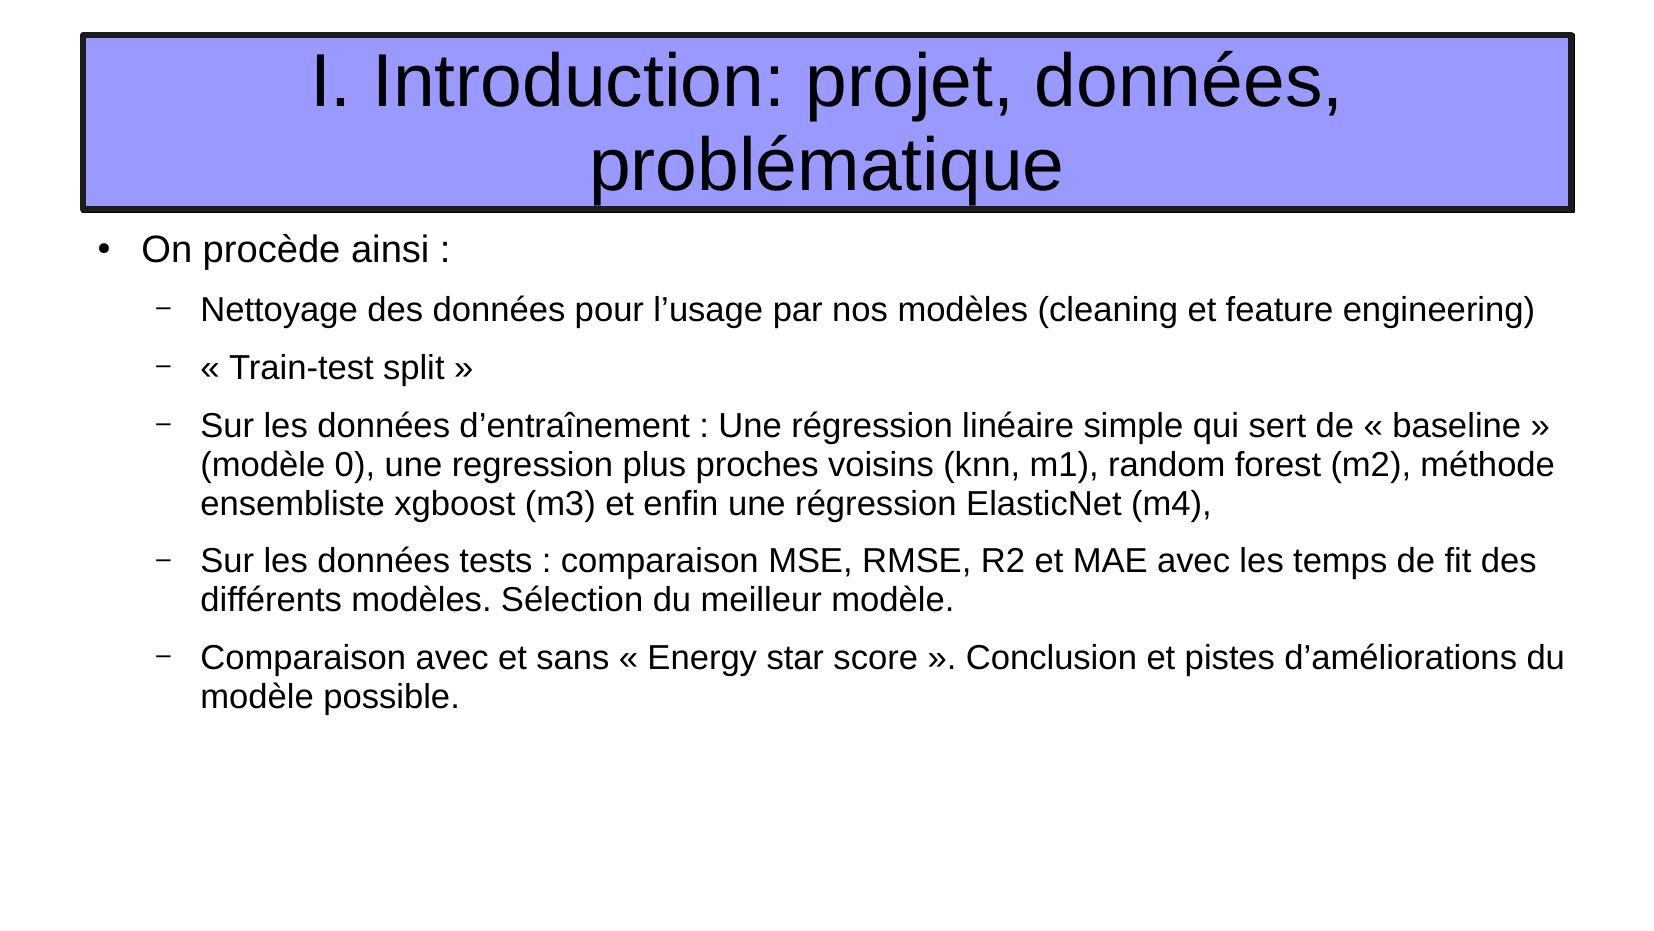

I. Introduction: projet, données, problématique
#
On procède ainsi :
Nettoyage des données pour l’usage par nos modèles (cleaning et feature engineering)
« Train-test split »
Sur les données d’entraînement : Une régression linéaire simple qui sert de « baseline » (modèle 0), une regression plus proches voisins (knn, m1), random forest (m2), méthode ensembliste xgboost (m3) et enfin une régression ElasticNet (m4),
Sur les données tests : comparaison MSE, RMSE, R2 et MAE avec les temps de fit des différents modèles. Sélection du meilleur modèle.
Comparaison avec et sans « Energy star score ». Conclusion et pistes d’améliorations du modèle possible.